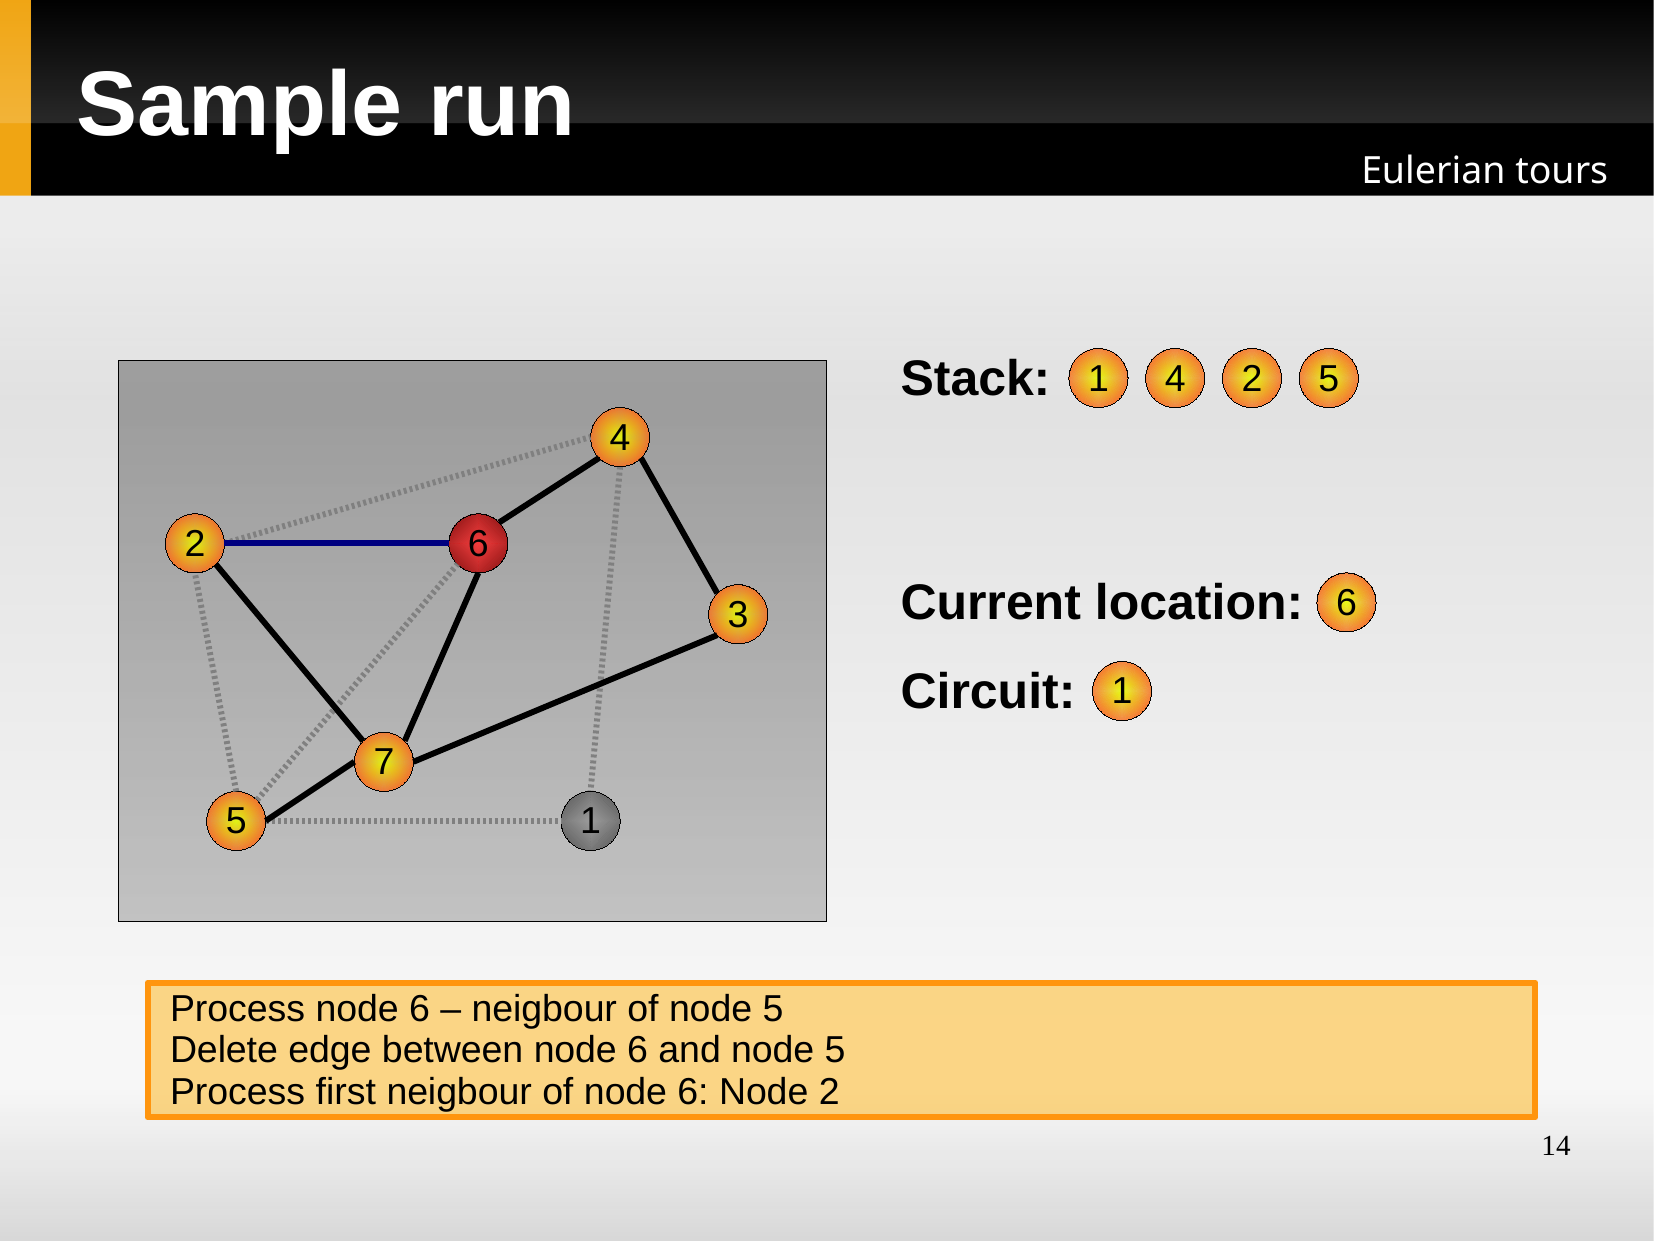

# Sample run
Stack:
1
4
2
5
4
2
6
Current location:
6
3
Circuit:
1
7
5
1
 Process node 6 – neigbour of node 5
 Delete edge between node 6 and node 5
 Process first neigbour of node 6: Node 2
14